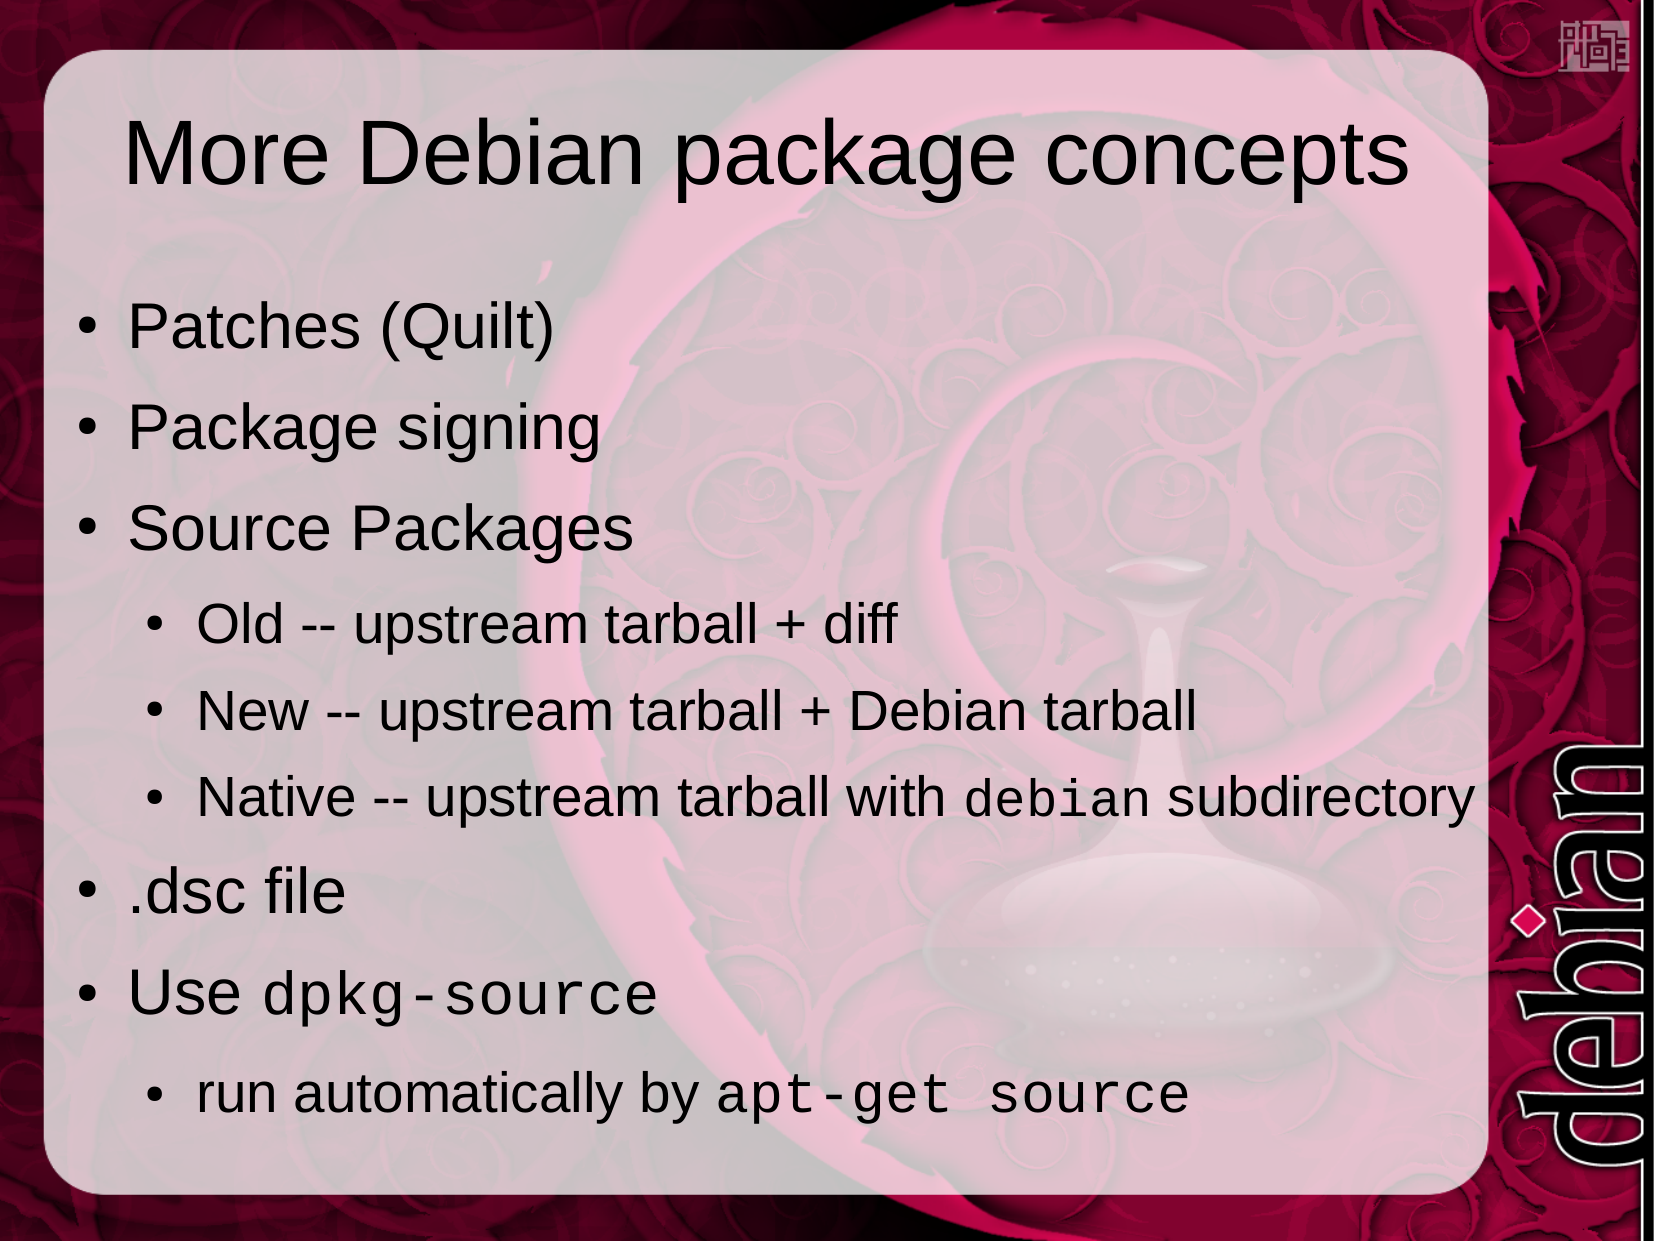

# More Debian package concepts
Patches (Quilt)
Package signing
Source Packages
Old -- upstream tarball + diff
New -- upstream tarball + Debian tarball
Native -- upstream tarball with debian subdirectory
.dsc file
Use dpkg-source
run automatically by apt-get source